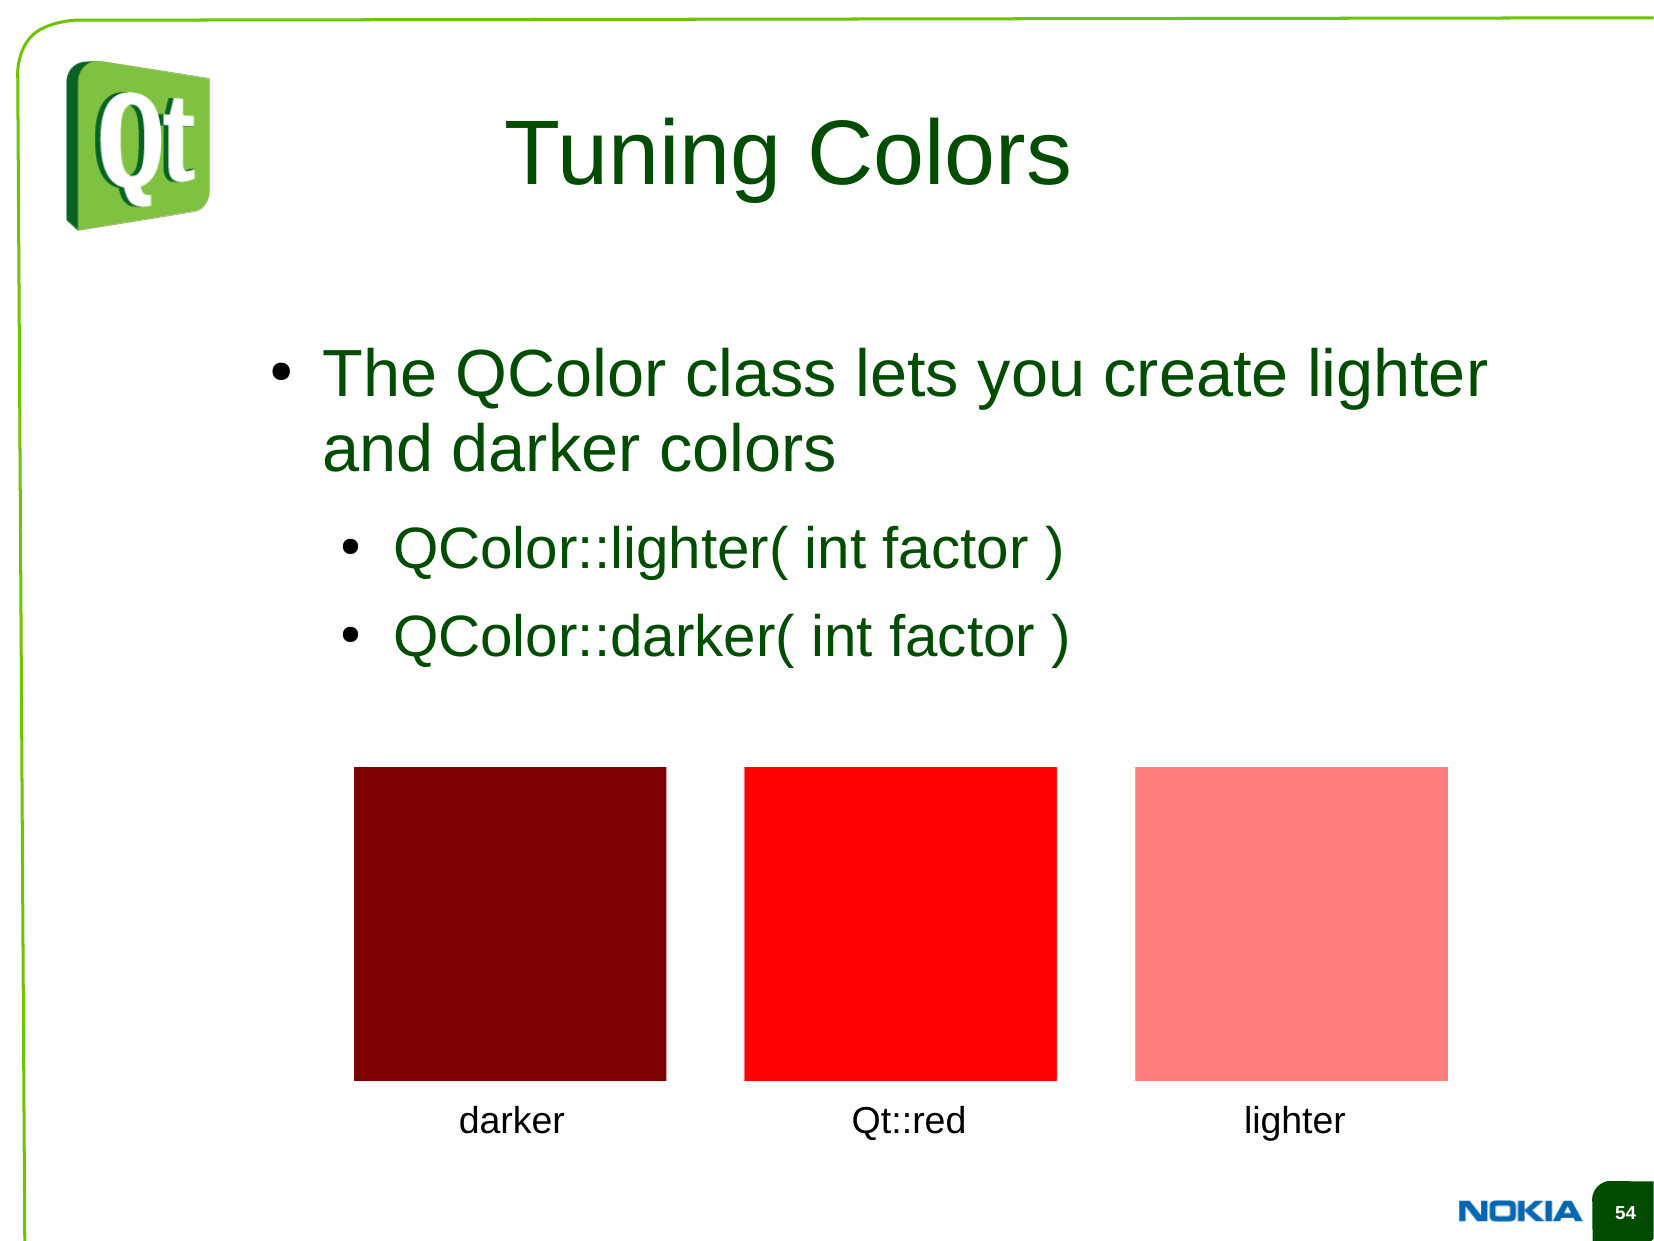

# Tuning Colors
The QColor class lets you create lighter and darker colors
QColor::lighter( int factor )
QColor::darker( int factor )
darker
Qt::red
lighter